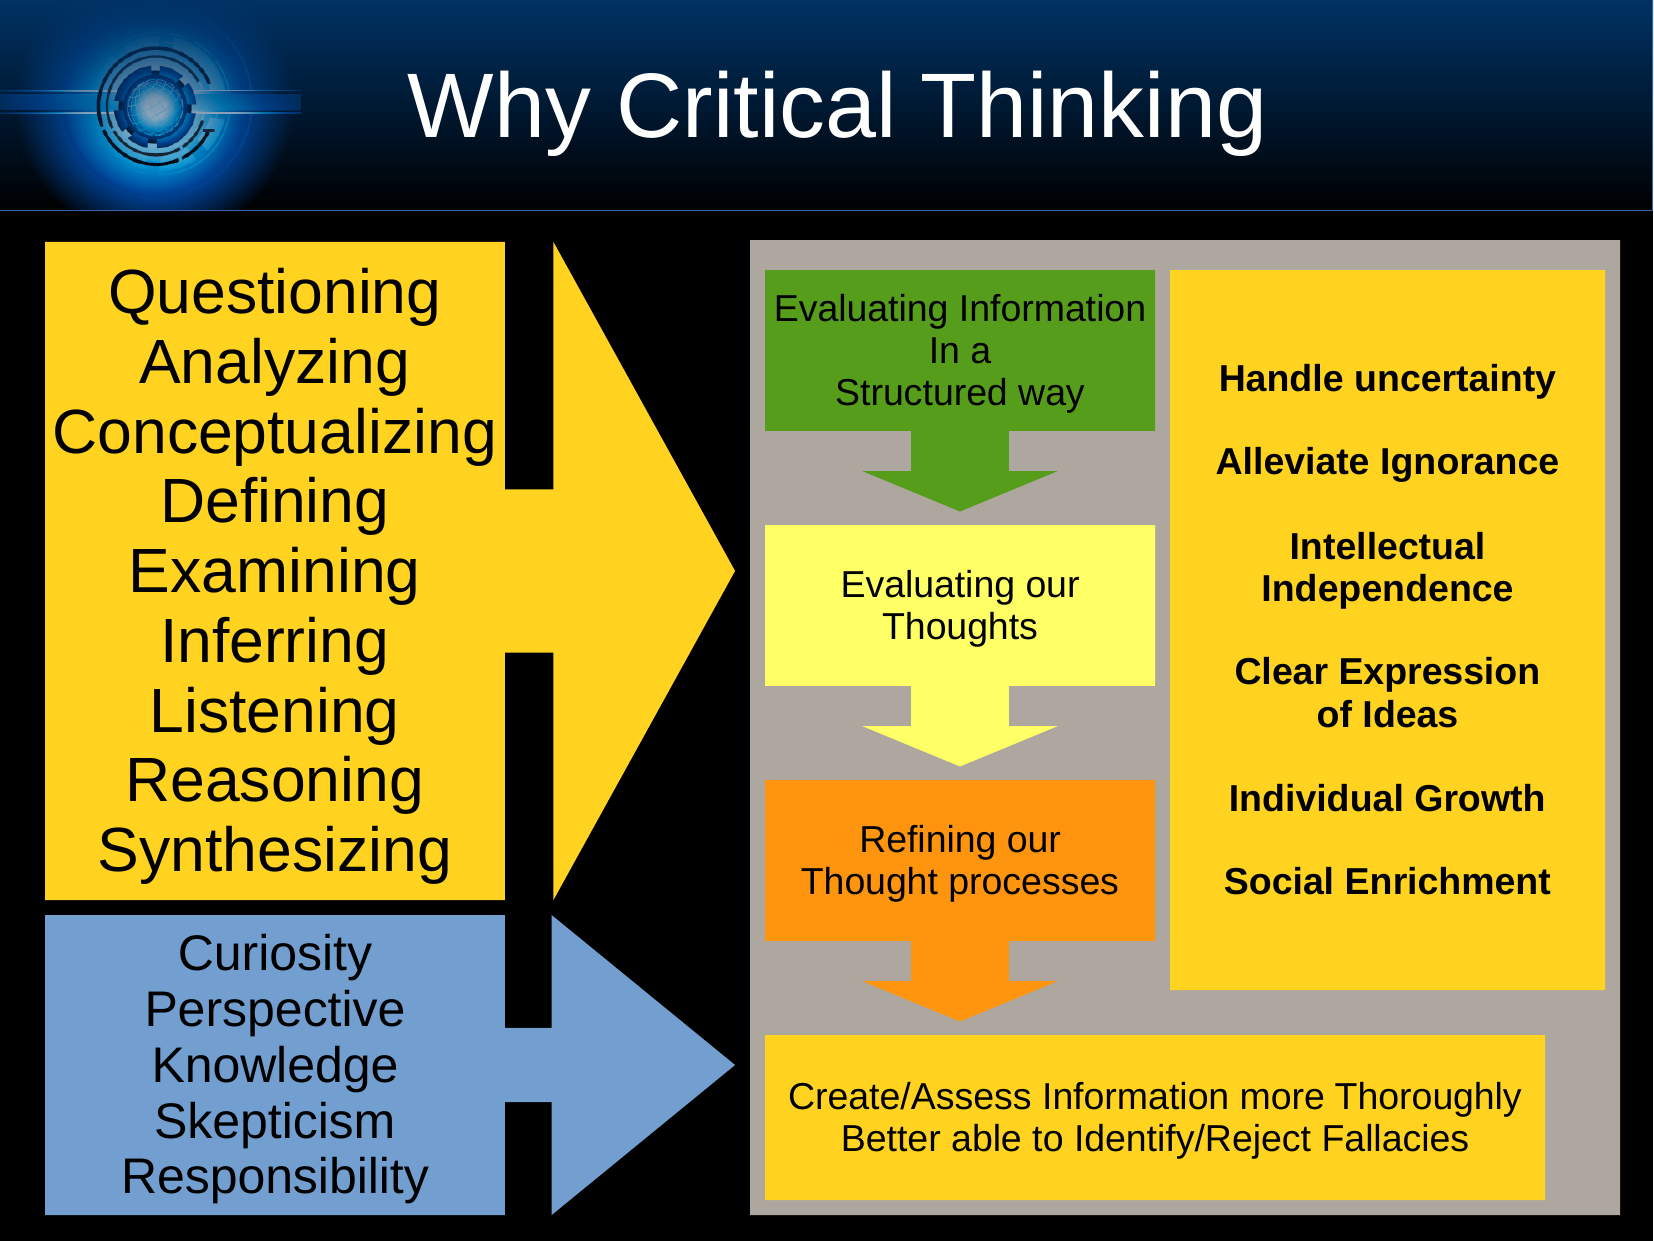

# Why Critical Thinking
Questioning
Analyzing
Conceptualizing
Defining
Examining
Inferring
Listening
Reasoning
Synthesizing
Evaluating Information
In a
Structured way
Handle uncertainty
Alleviate Ignorance
Intellectual
Independence
Clear Expression
of Ideas
Individual Growth
Social Enrichment
Evaluating our
Thoughts
Refining our
Thought processes
Curiosity
Perspective
Knowledge
Skepticism
Responsibility
Create/Assess Information more Thoroughly
Better able to Identify/Reject Fallacies